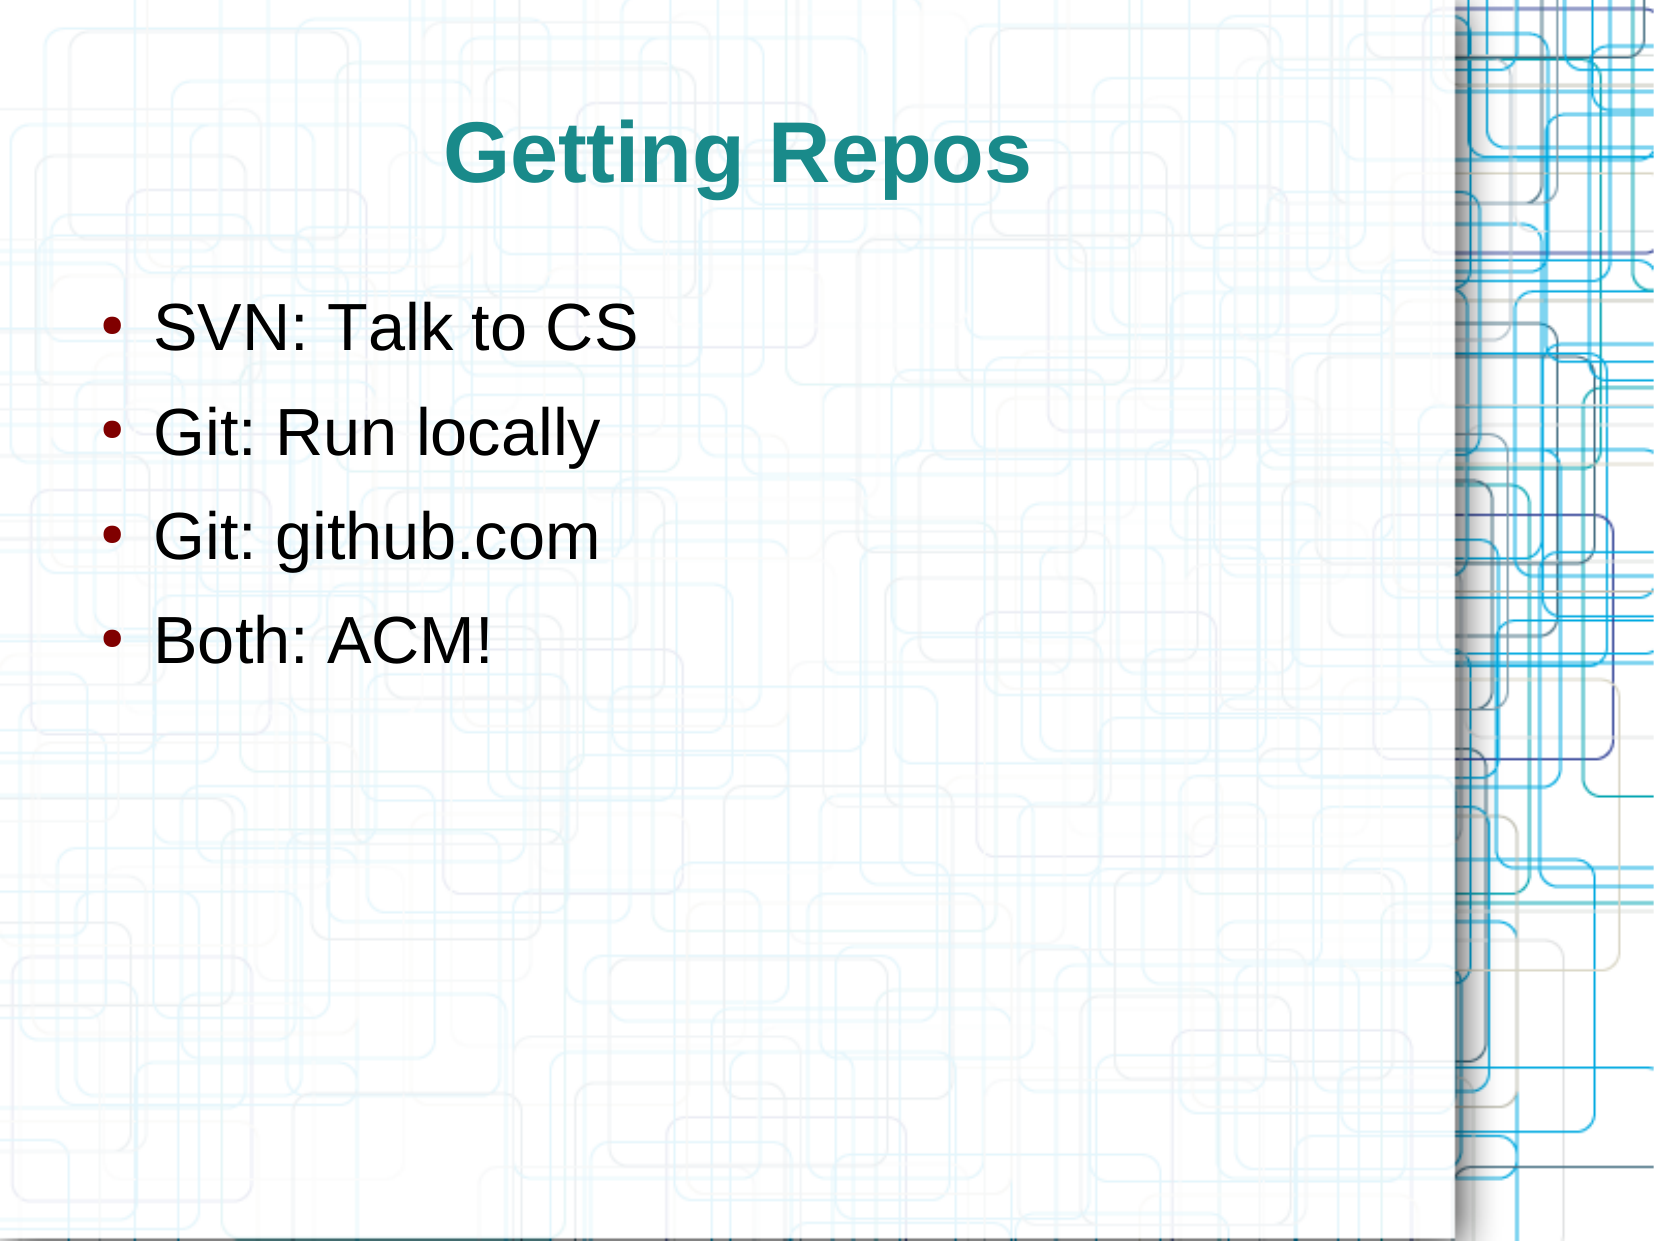

# Getting Repos
SVN: Talk to CS
Git: Run locally
Git: github.com
Both: ACM!